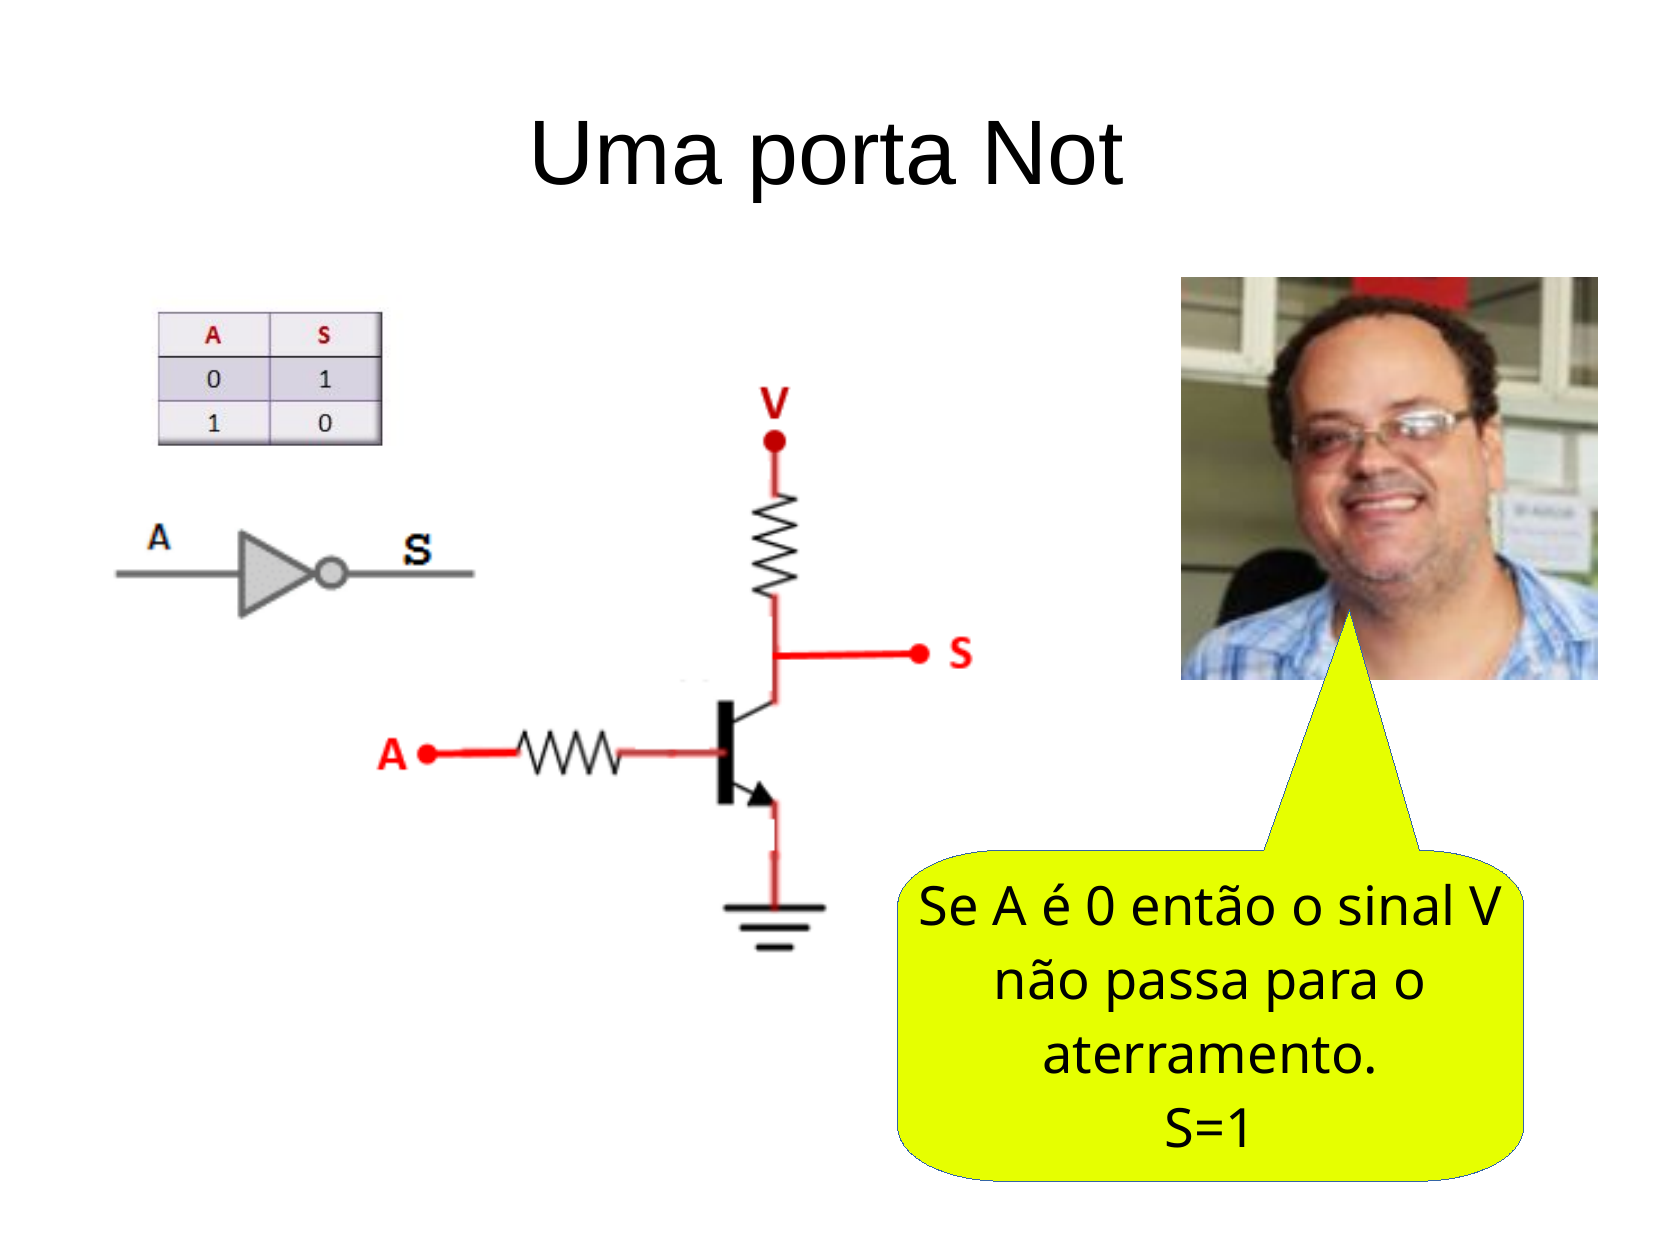

# Uma porta Not
Se A é 0 então o sinal V
não passa para o
aterramento.
S=1